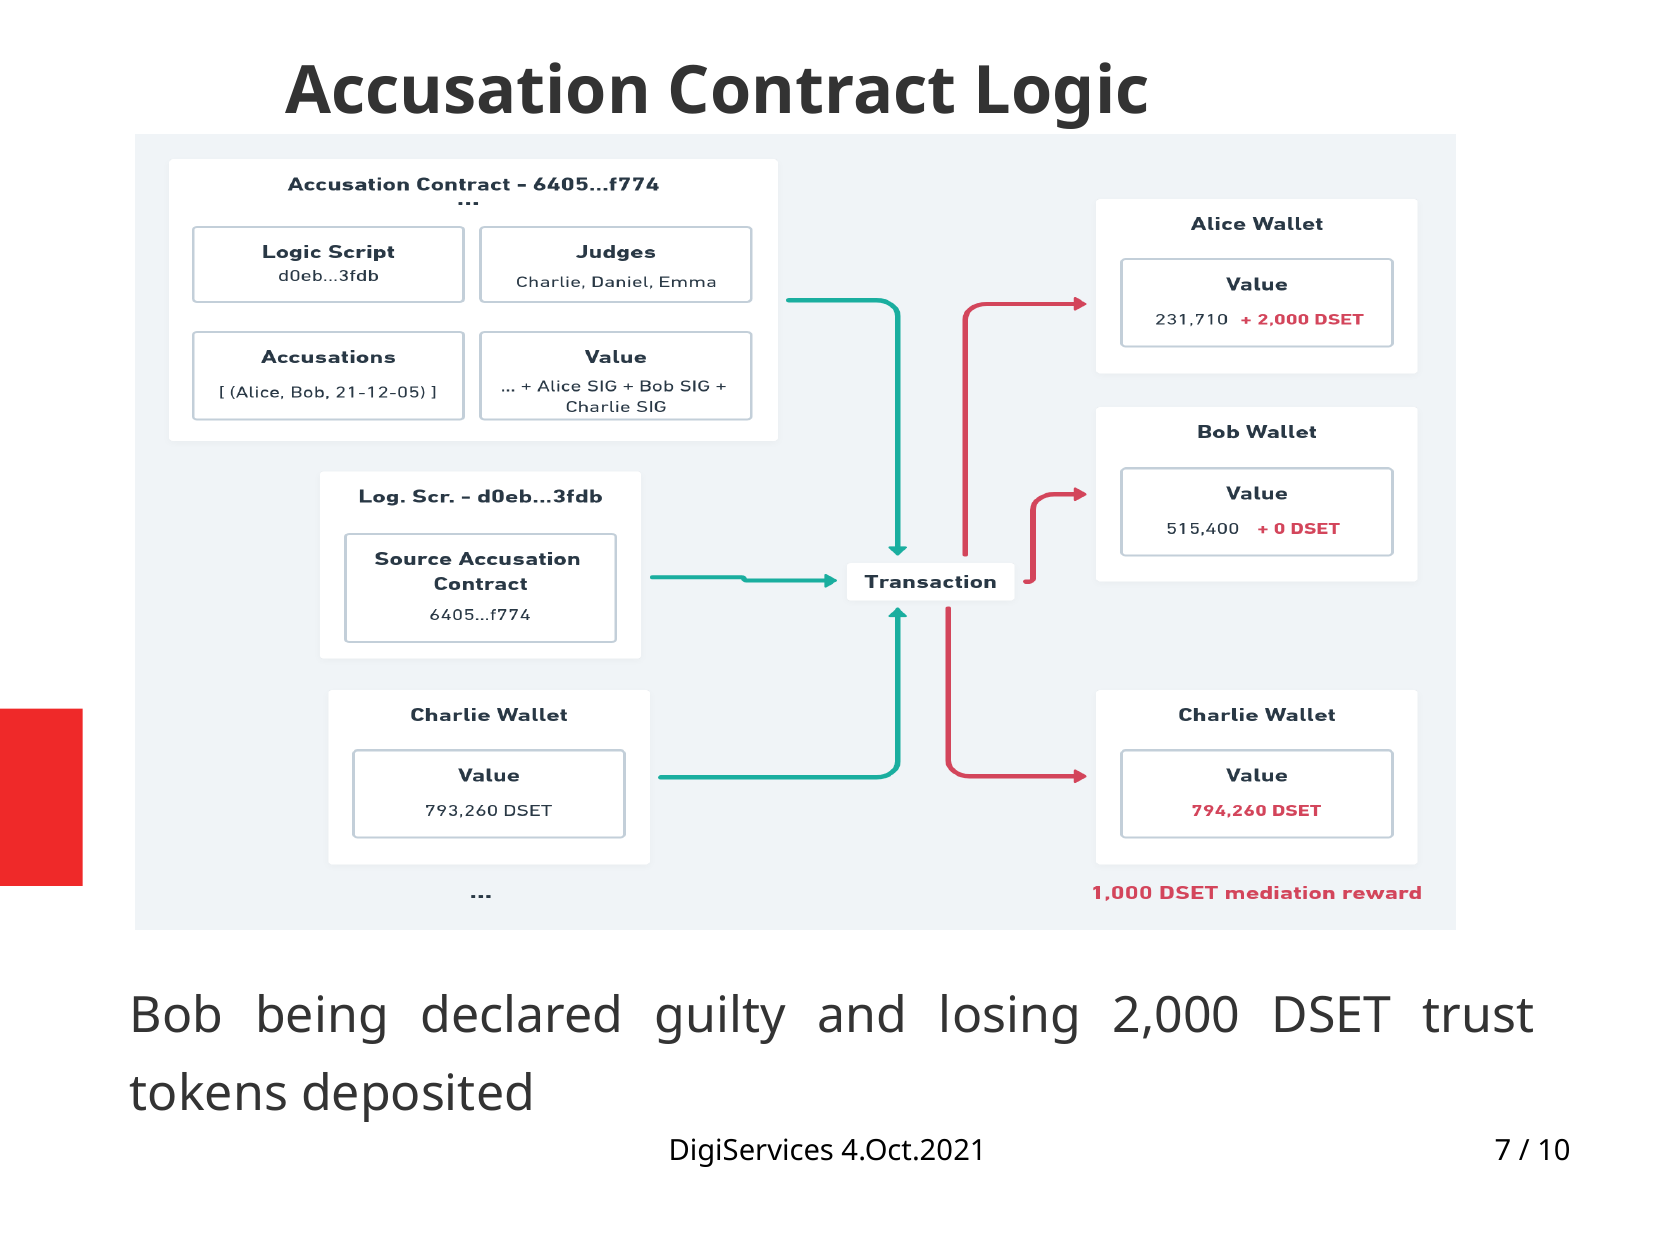

# Accusation Contract Logic
Bob being declared guilty and losing 2,000 DSET trust tokens deposited
DigiServices 4.Oct.2021
7